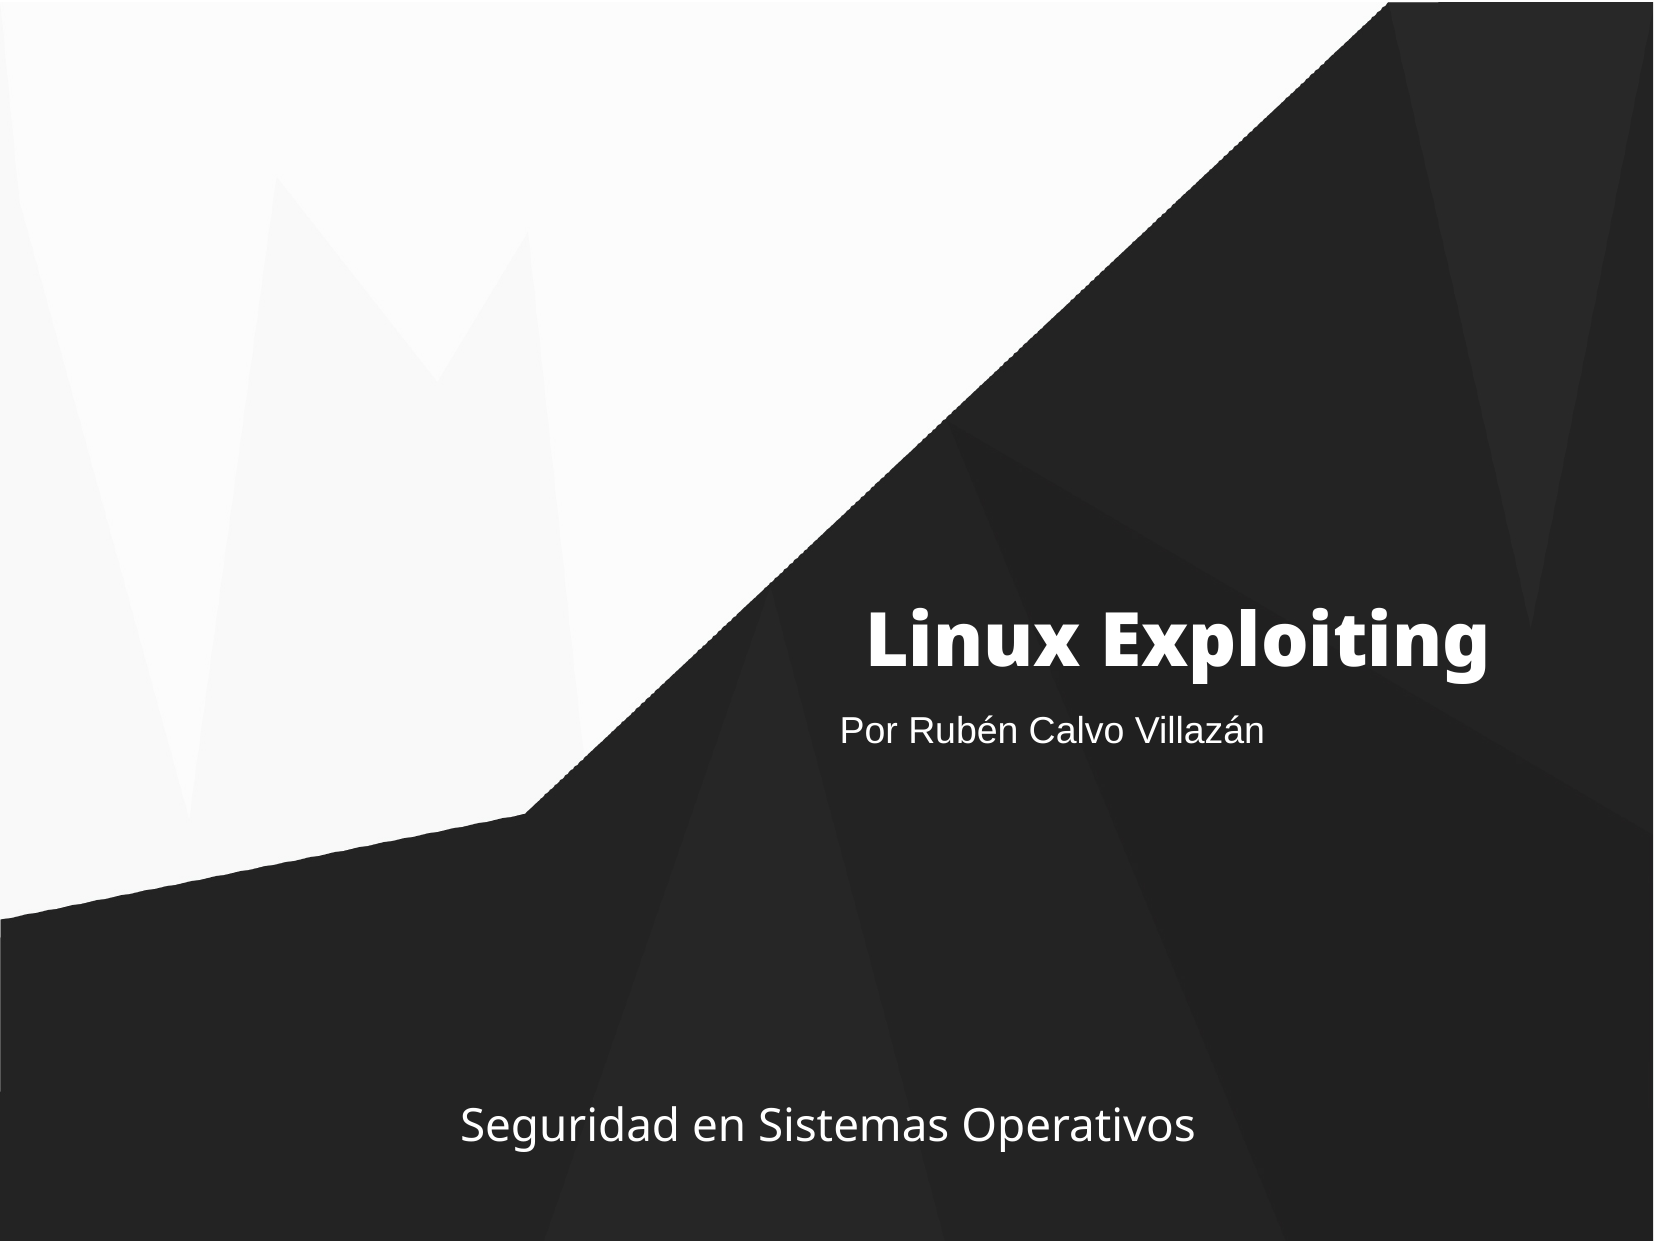

Linux Exploiting
Por Rubén Calvo Villazán
# Seguridad en Sistemas Operativos